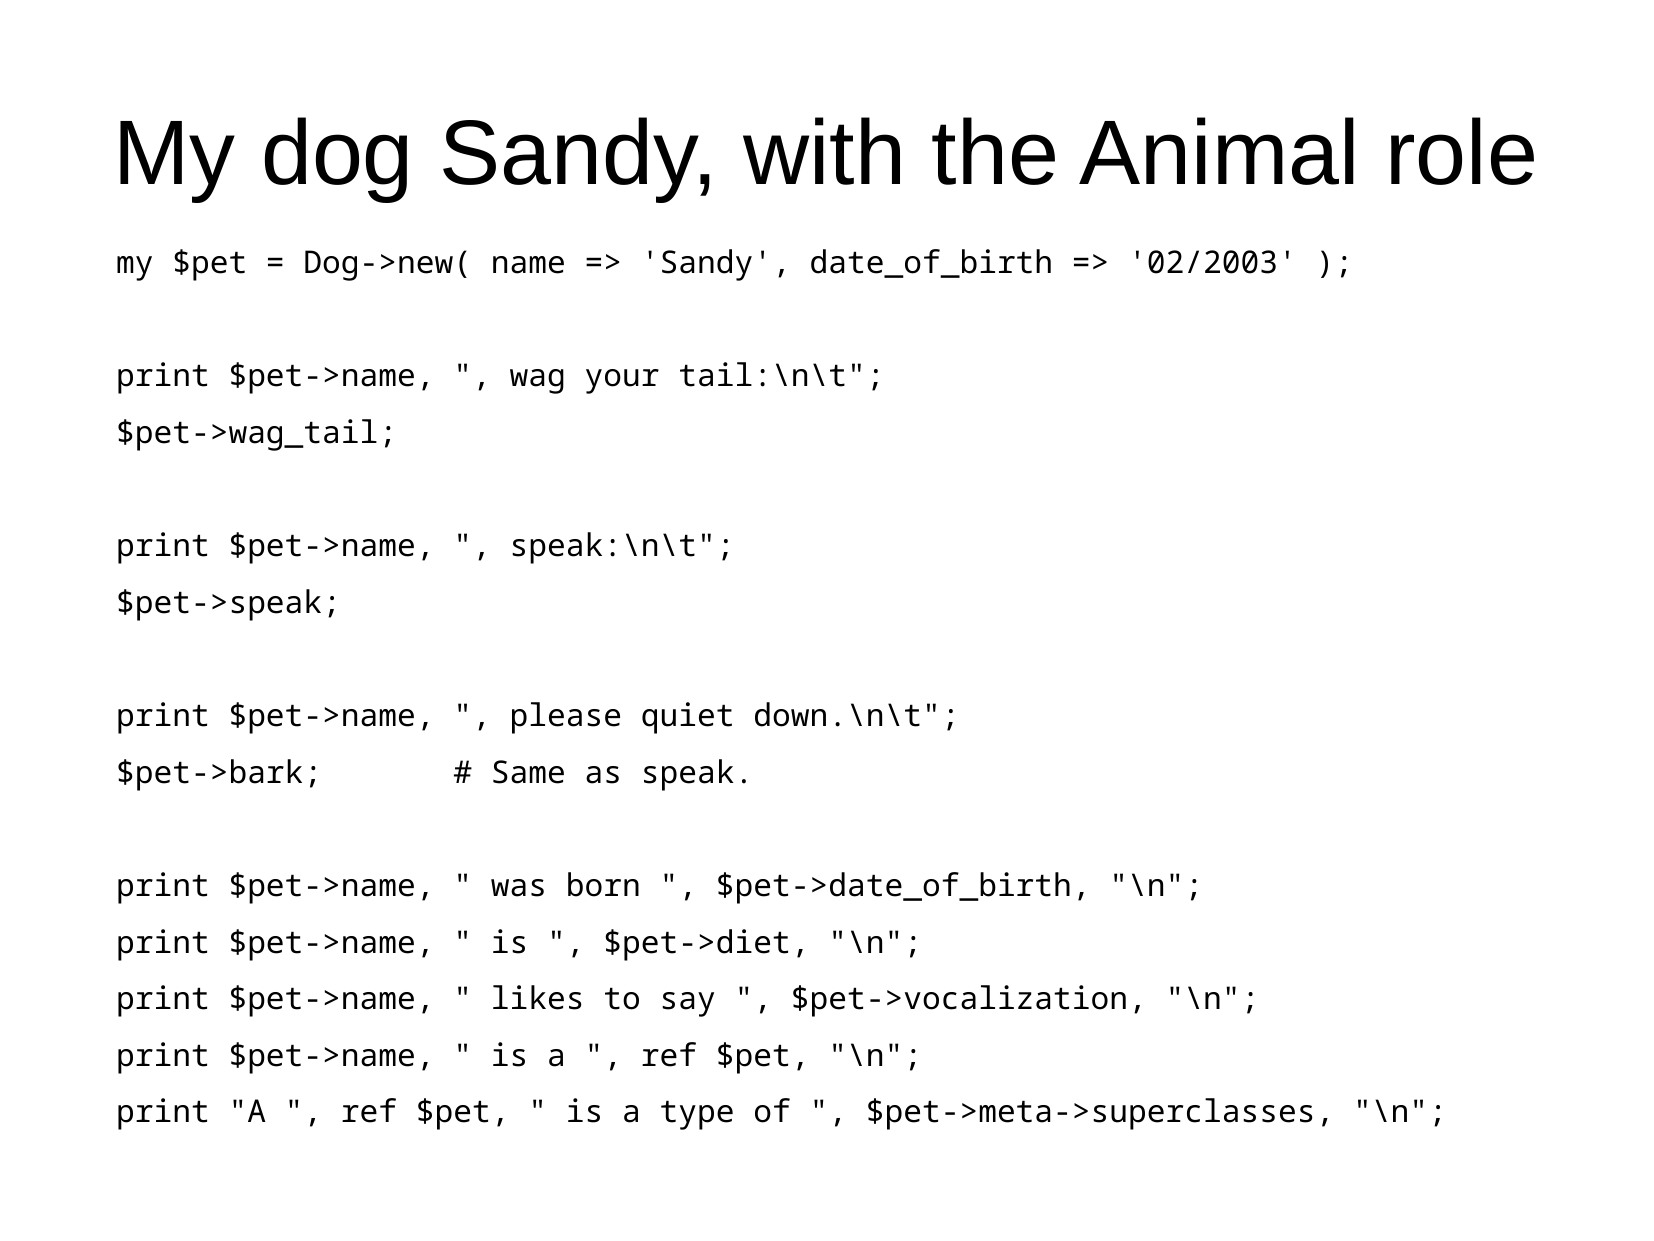

# My dog Sandy, with the Animal role
my $pet = Dog->new( name => 'Sandy', date_of_birth => '02/2003' );
print $pet->name, ", wag your tail:\n\t";
$pet->wag_tail;
print $pet->name, ", speak:\n\t";
$pet->speak;
print $pet->name, ", please quiet down.\n\t";
$pet->bark; # Same as speak.
print $pet->name, " was born ", $pet->date_of_birth, "\n";
print $pet->name, " is ", $pet->diet, "\n";
print $pet->name, " likes to say ", $pet->vocalization, "\n";
print $pet->name, " is a ", ref $pet, "\n";
print "A ", ref $pet, " is a type of ", $pet->meta->superclasses, "\n";